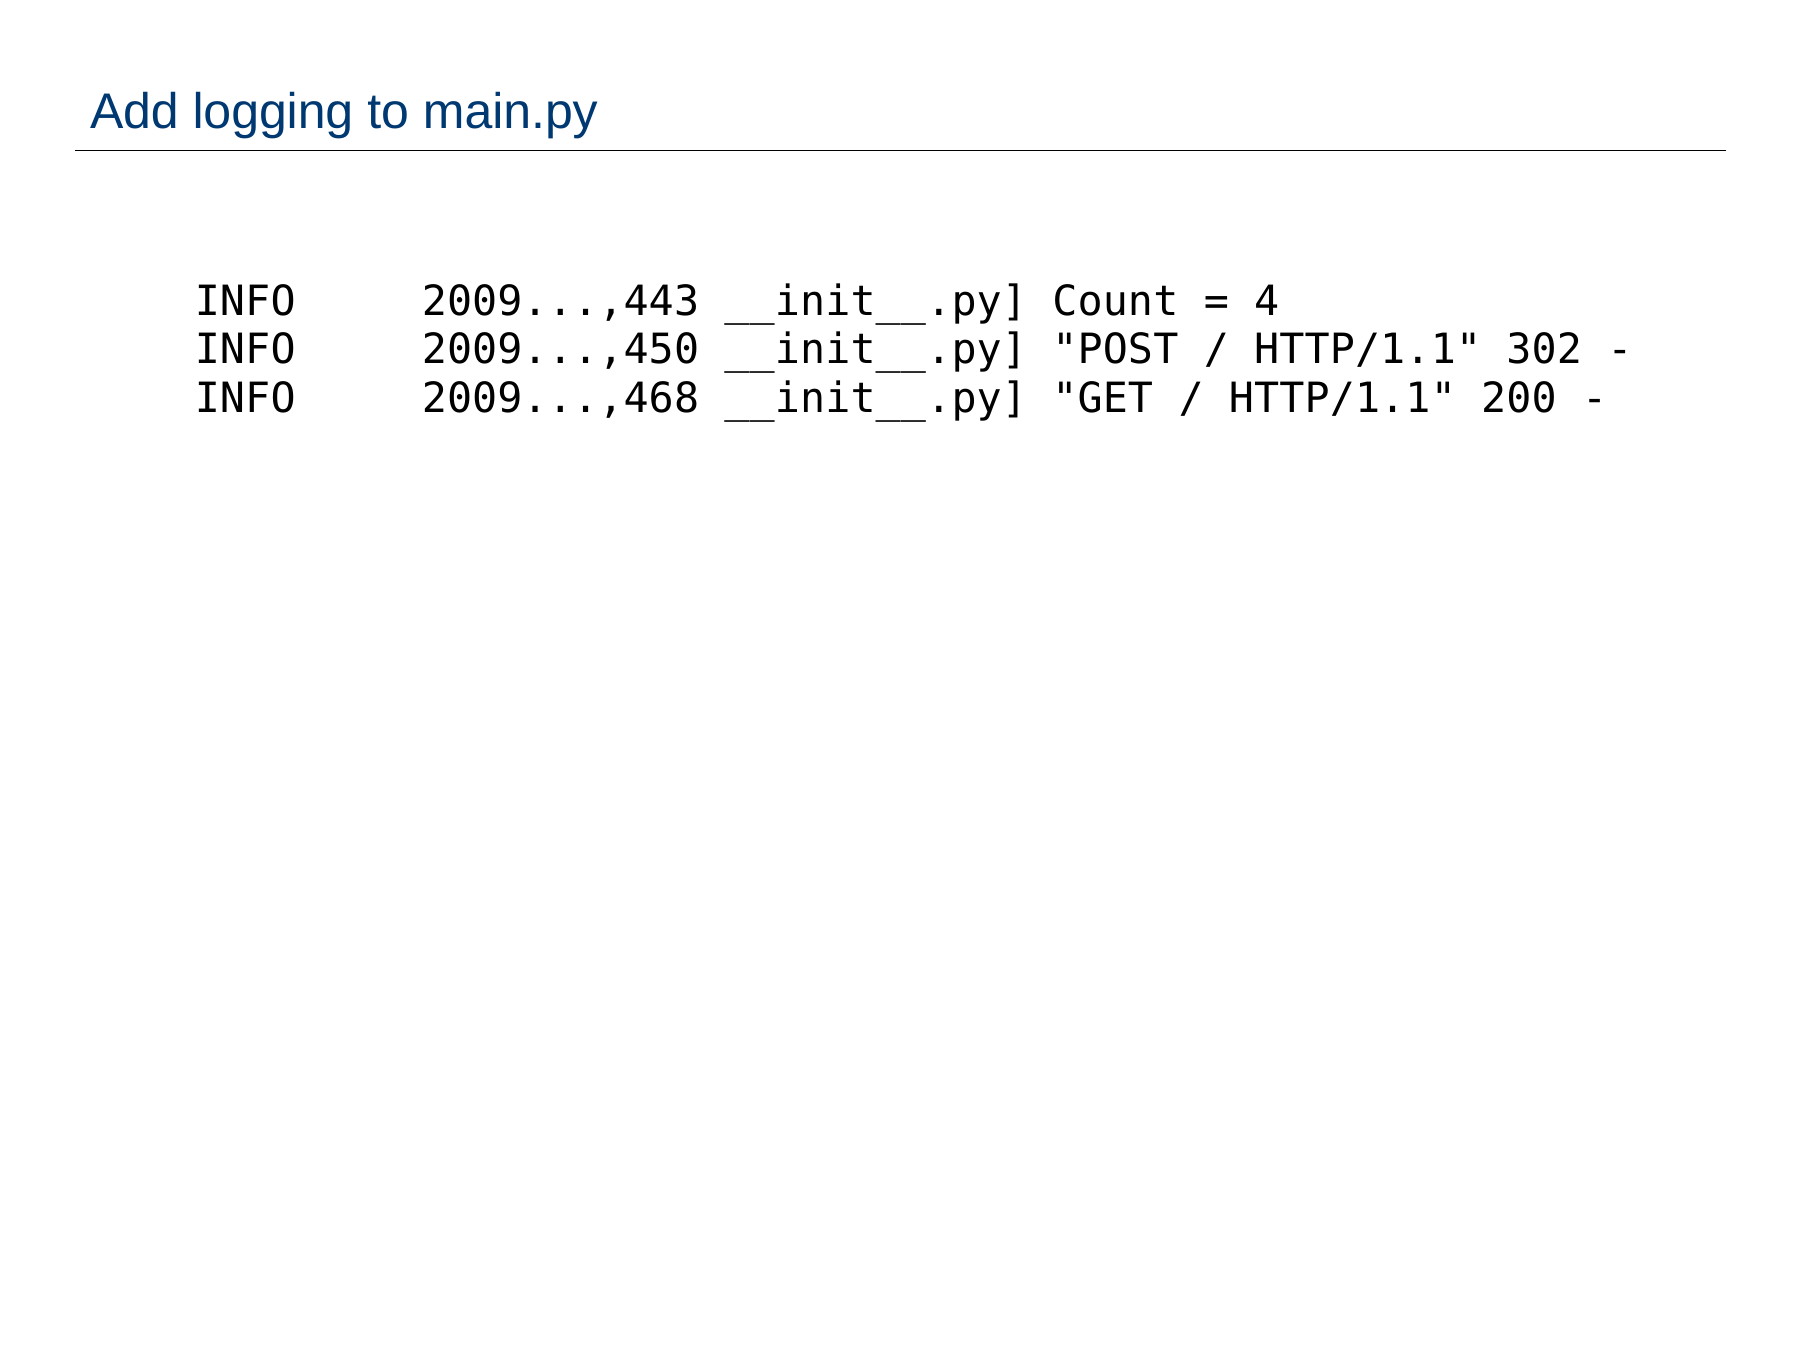

# Add logging to main.py
INFO 2009...,443 __init__.py] Count = 4
INFO 2009...,450 __init__.py] "POST / HTTP/1.1" 302 -
INFO 2009...,468 __init__.py] "GET / HTTP/1.1" 200 -